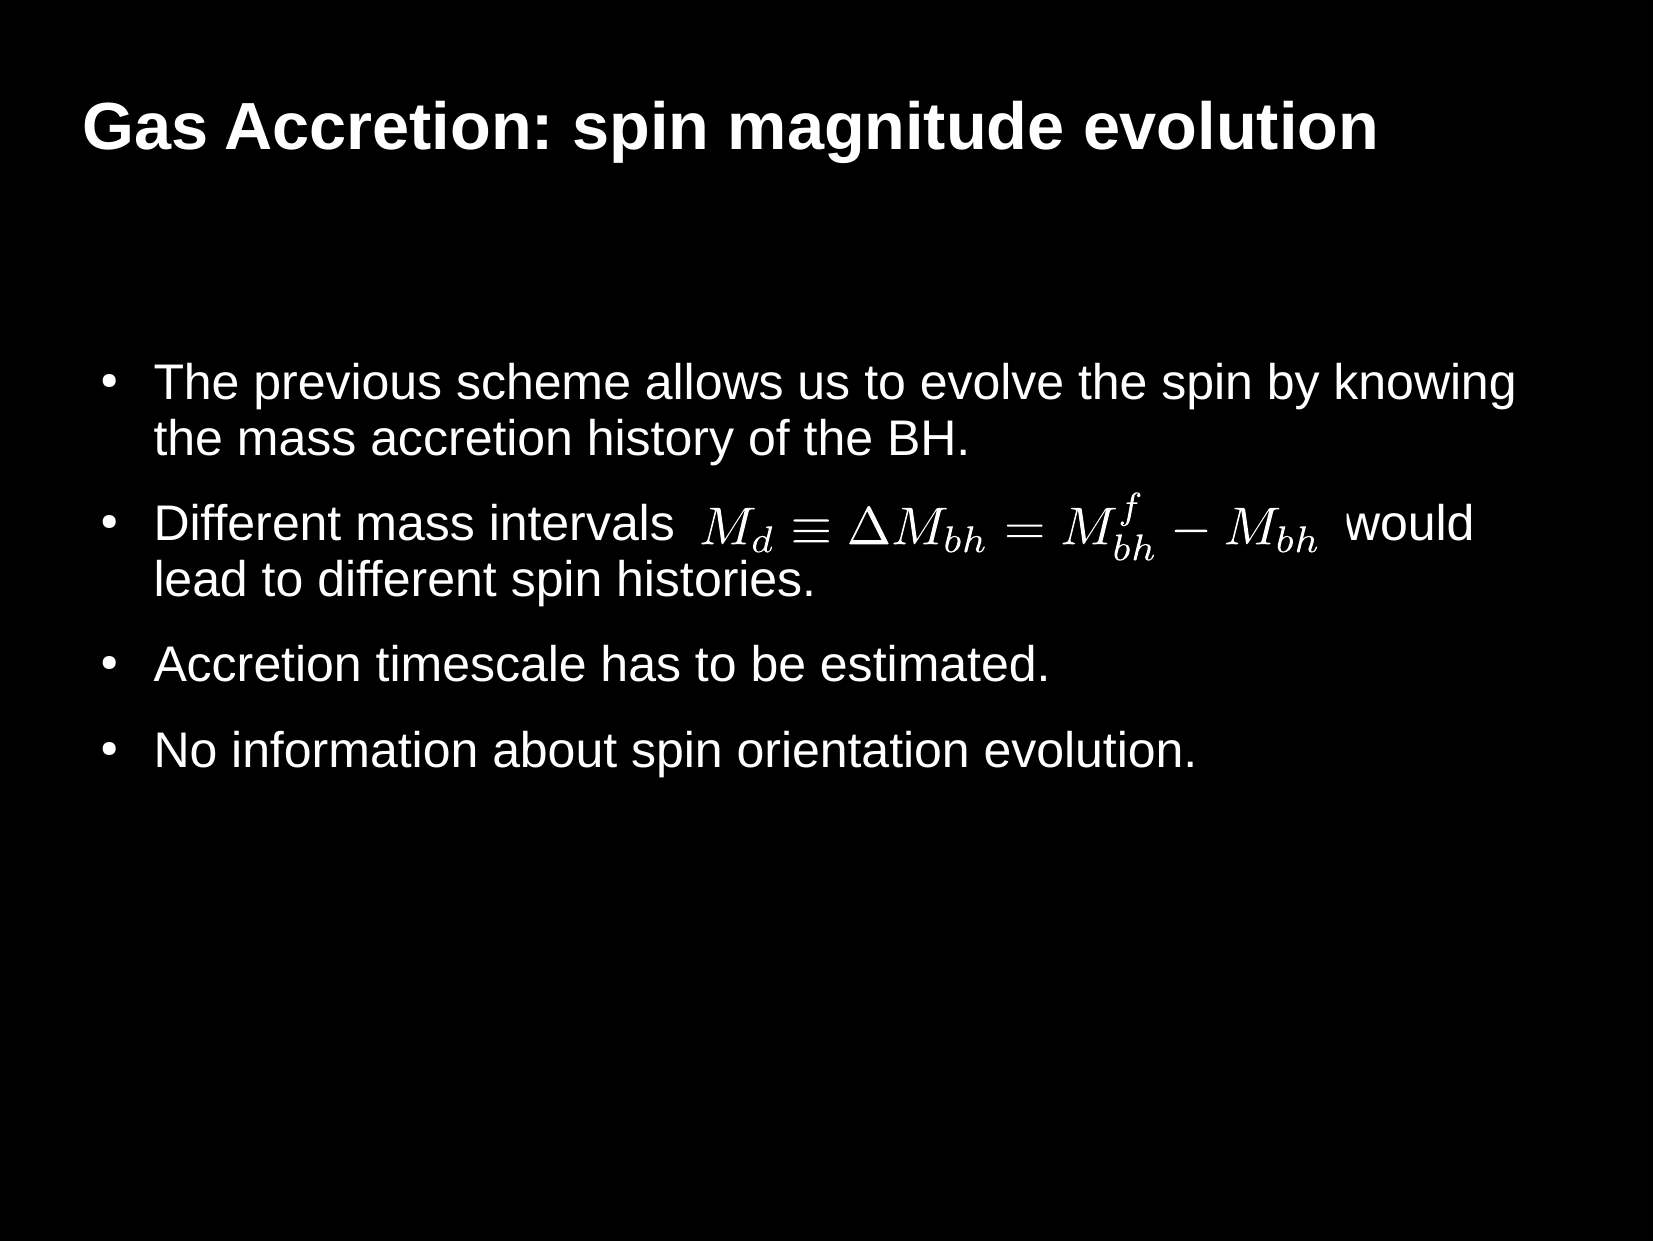

Gas Accretion: spin magnitude evolution
# The previous scheme allows us to evolve the spin by knowing the mass accretion history of the BH.
Different mass intervals would lead to different spin histories.
Accretion timescale has to be estimated.
No information about spin orientation evolution.